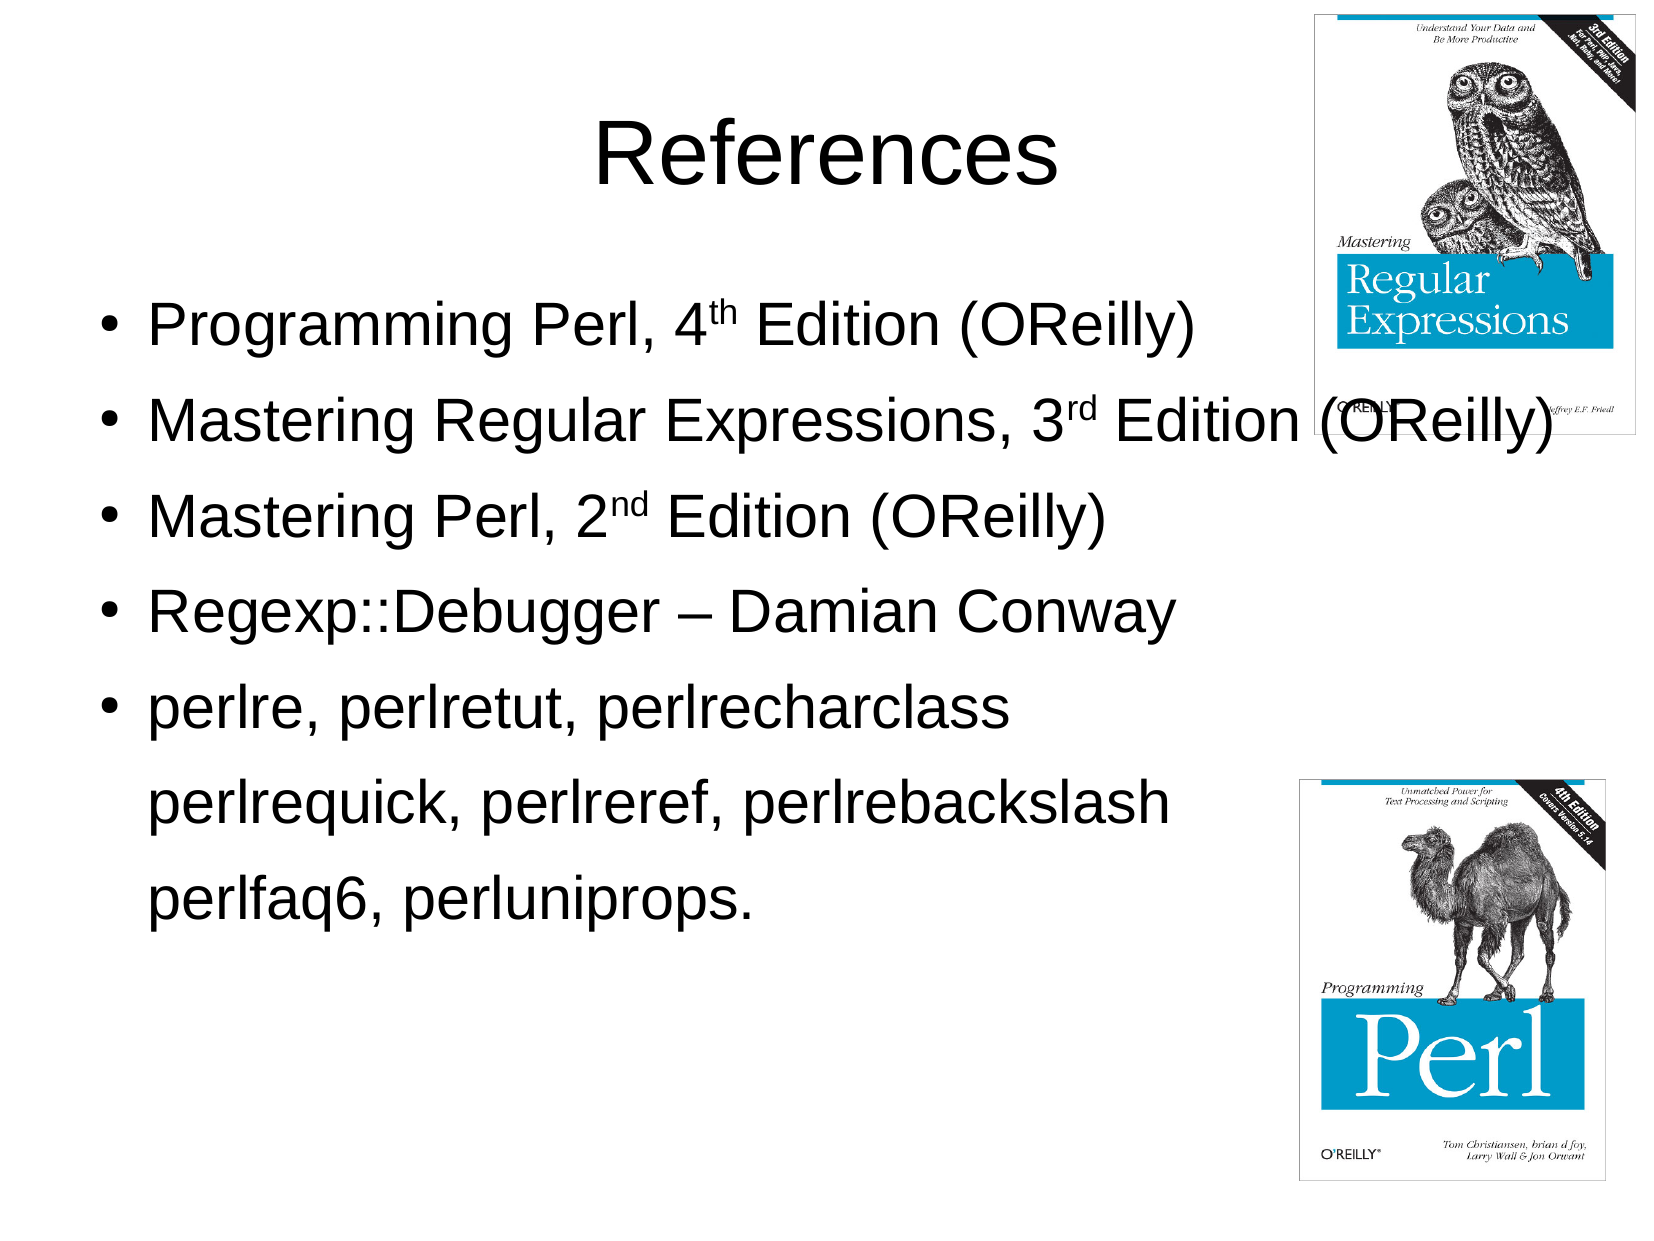

# References
Programming Perl, 4th Edition (OReilly)
Mastering Regular Expressions, 3rd Edition (OReilly)
Mastering Perl, 2nd Edition (OReilly)
Regexp::Debugger – Damian Conway
perlre, perlretut, perlrecharclass
perlrequick, perlreref, perlrebackslash
perlfaq6, perluniprops.